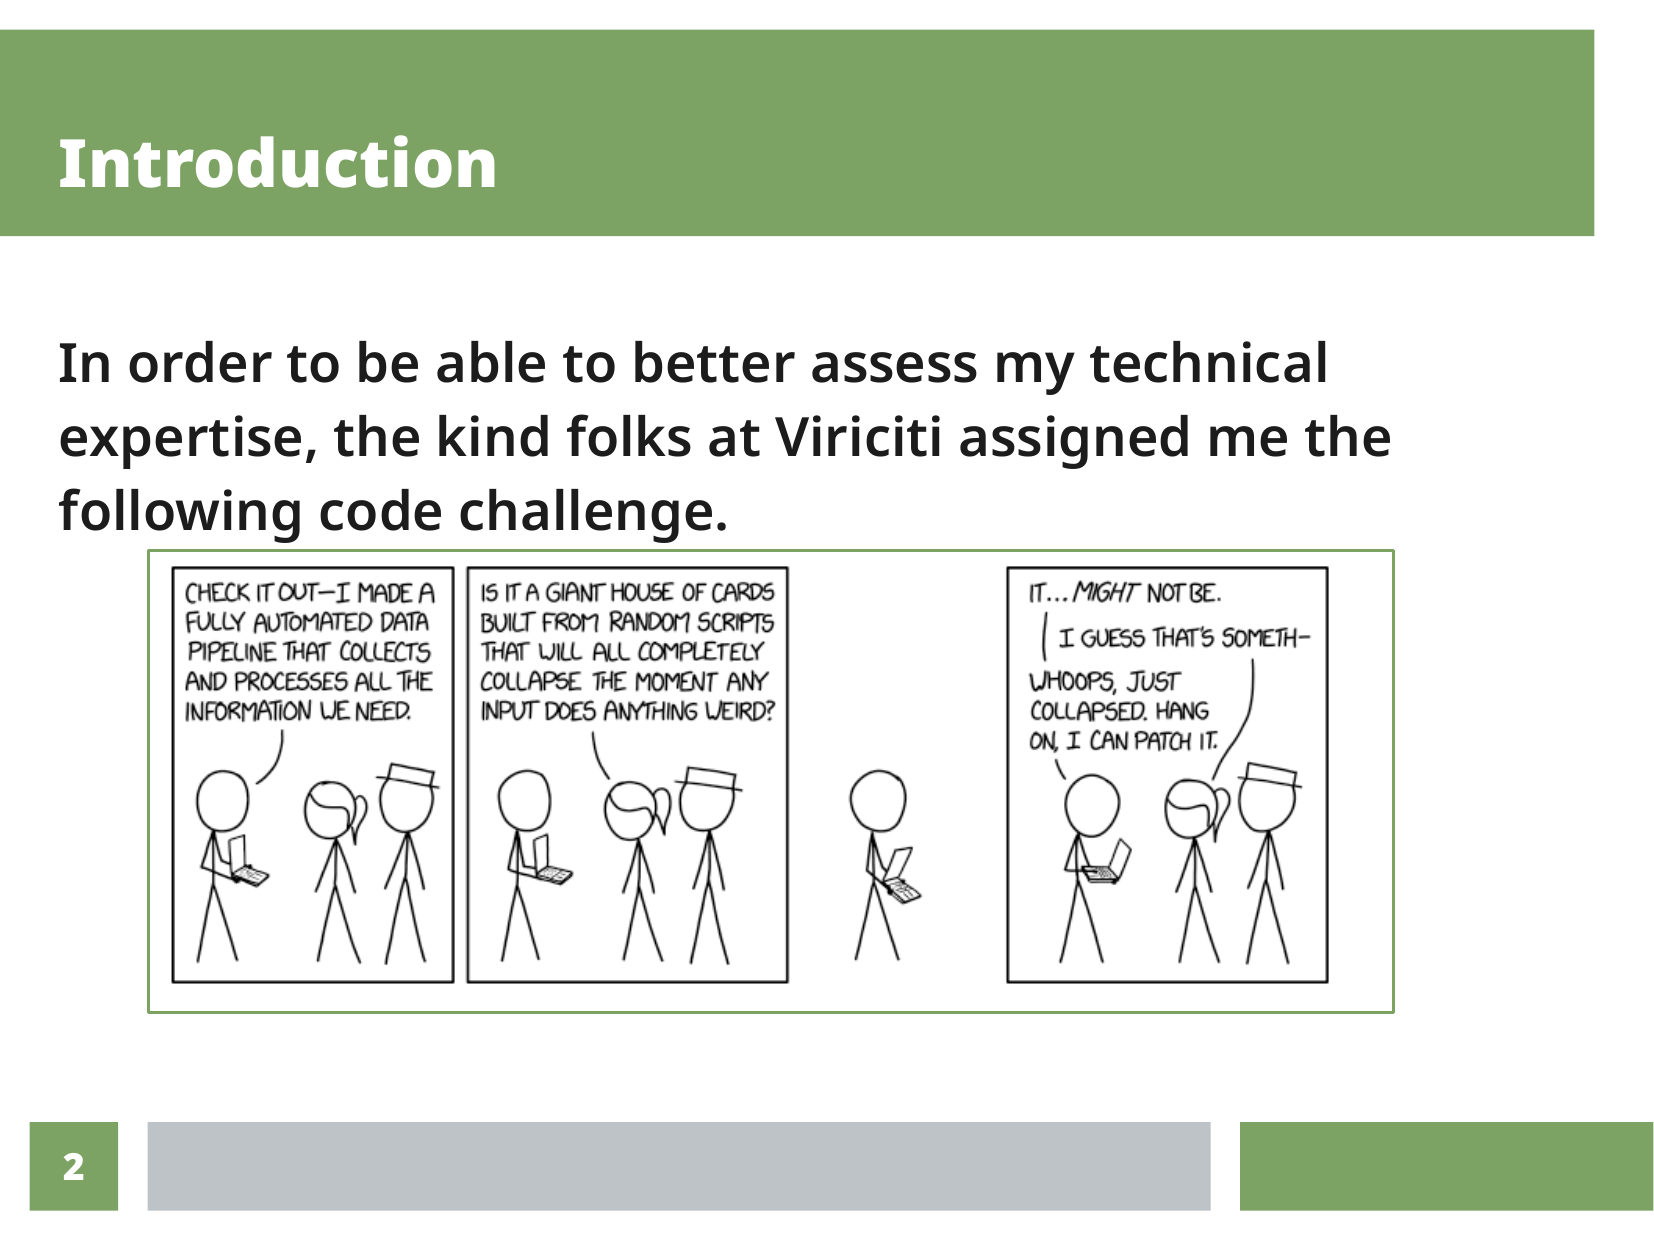

# Introduction
In order to be able to better assess my technical expertise, the kind folks at Viriciti assigned me the following code challenge.
2